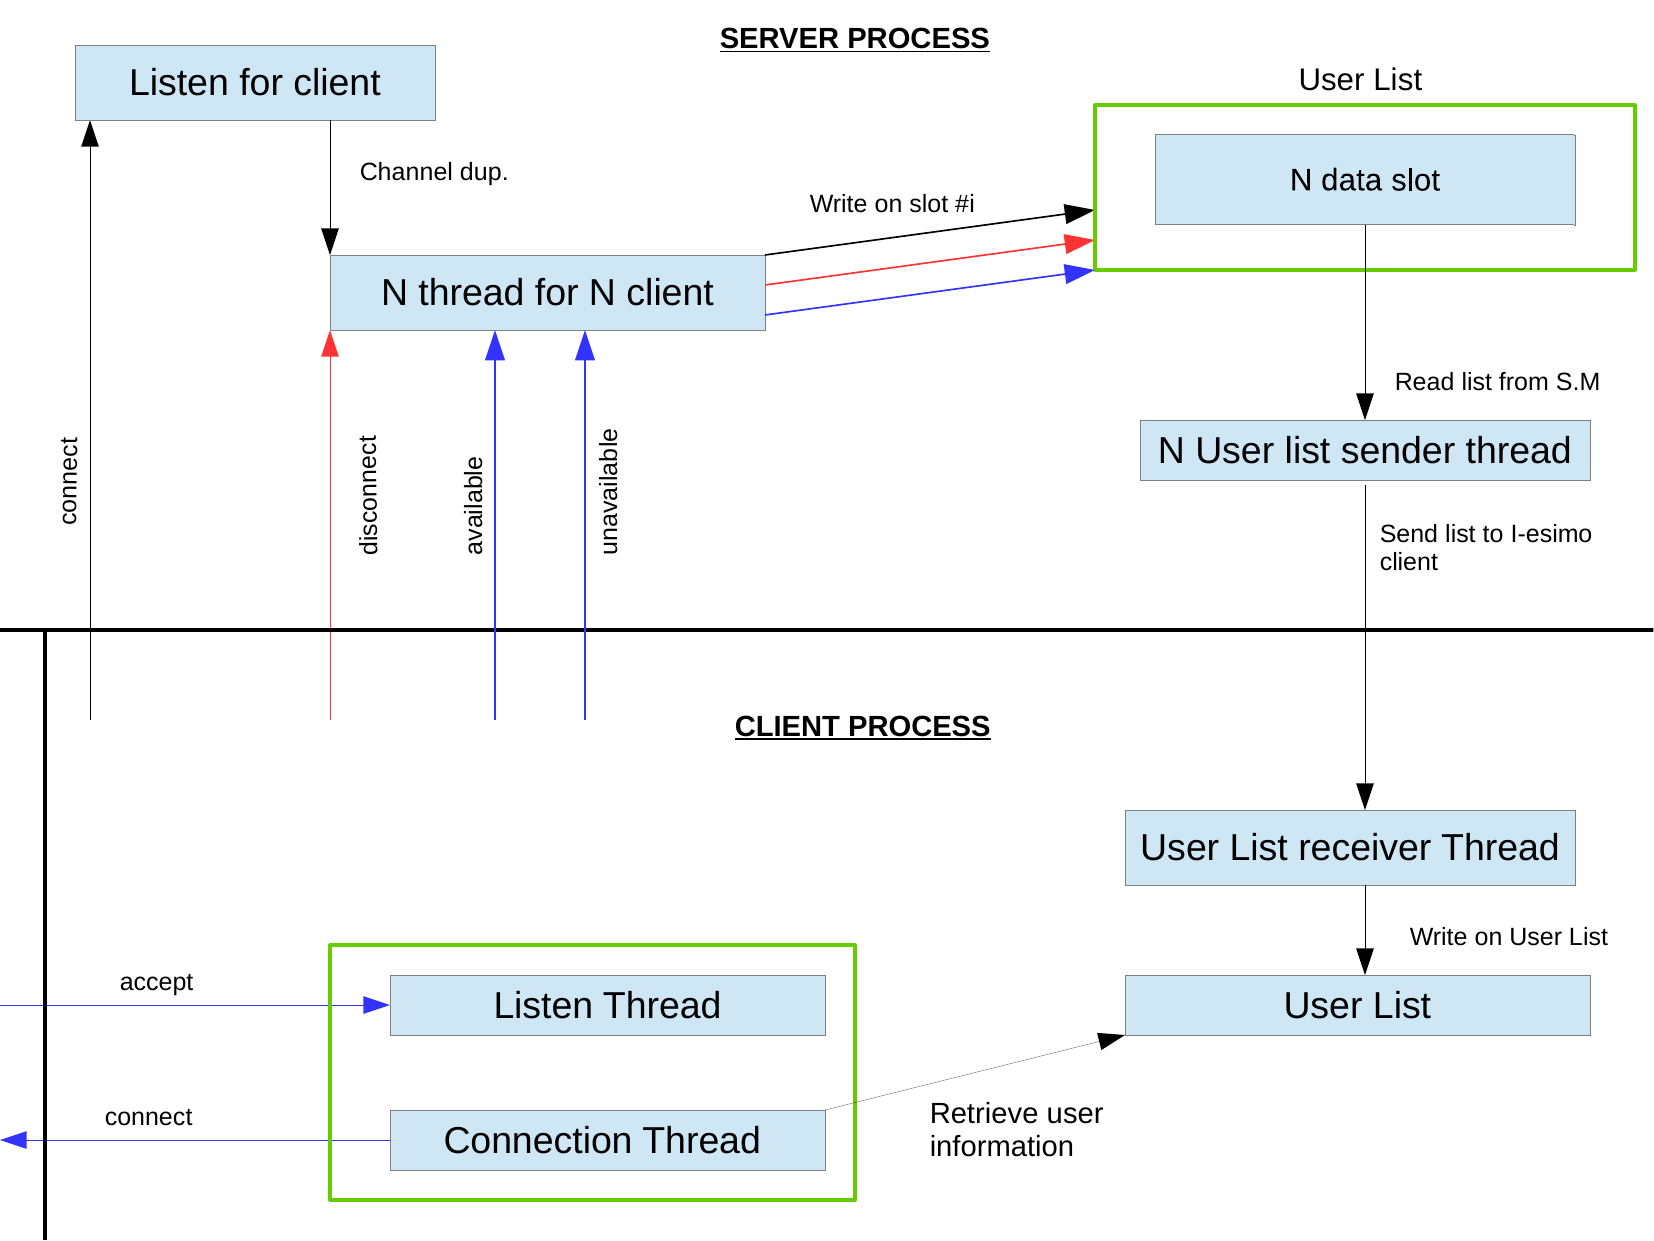

SERVER PROCESS
Listen for client
 User List
N data slot
Channel dup.
Write on slot #i
N thread for N client
Read list from S.M
N User list sender thread
connect
disconnect
unavailable
available
Send list to I-esimo client
CLIENT PROCESS
User List receiver Thread
Write on User List
accept
Listen Thread
User List
Retrieve user information
connect
Connection Thread